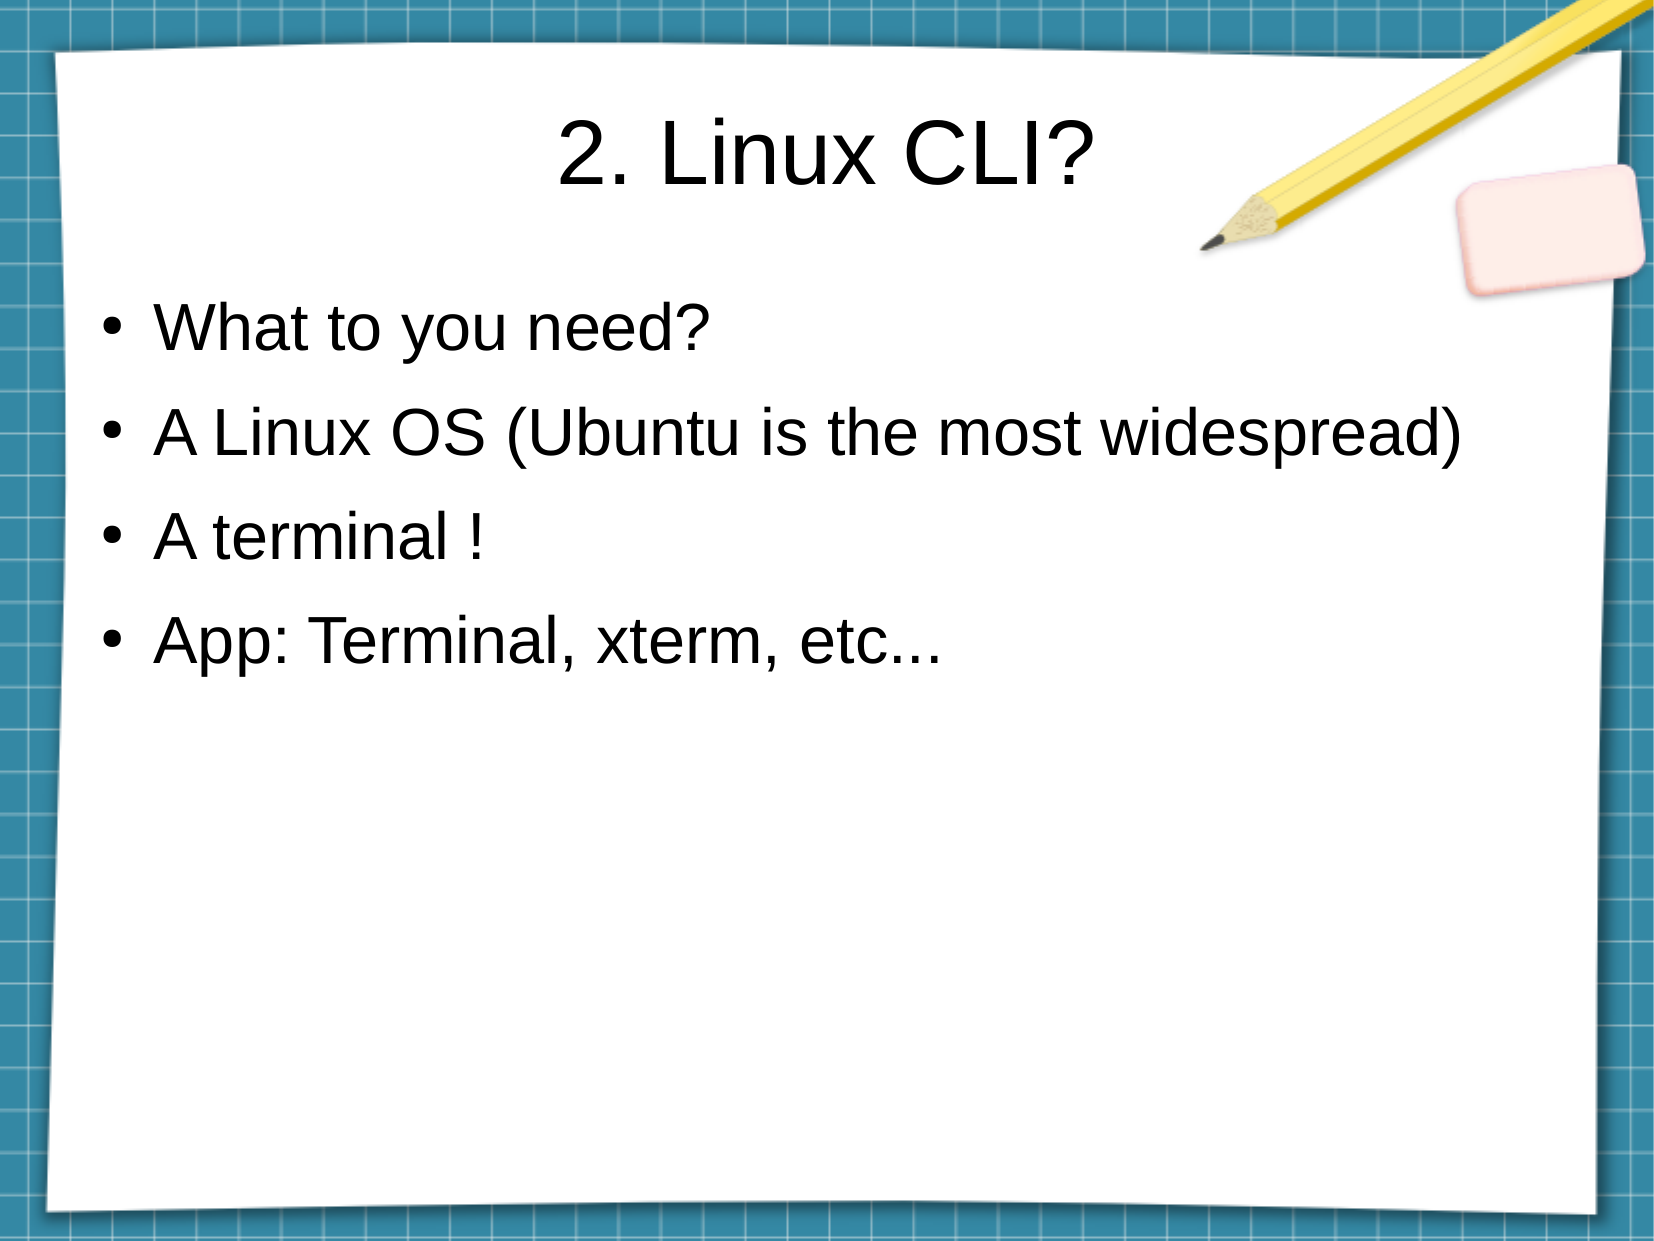

# 2. Linux CLI?
What to you need?
A Linux OS (Ubuntu is the most widespread)
A terminal !
App: Terminal, xterm, etc...